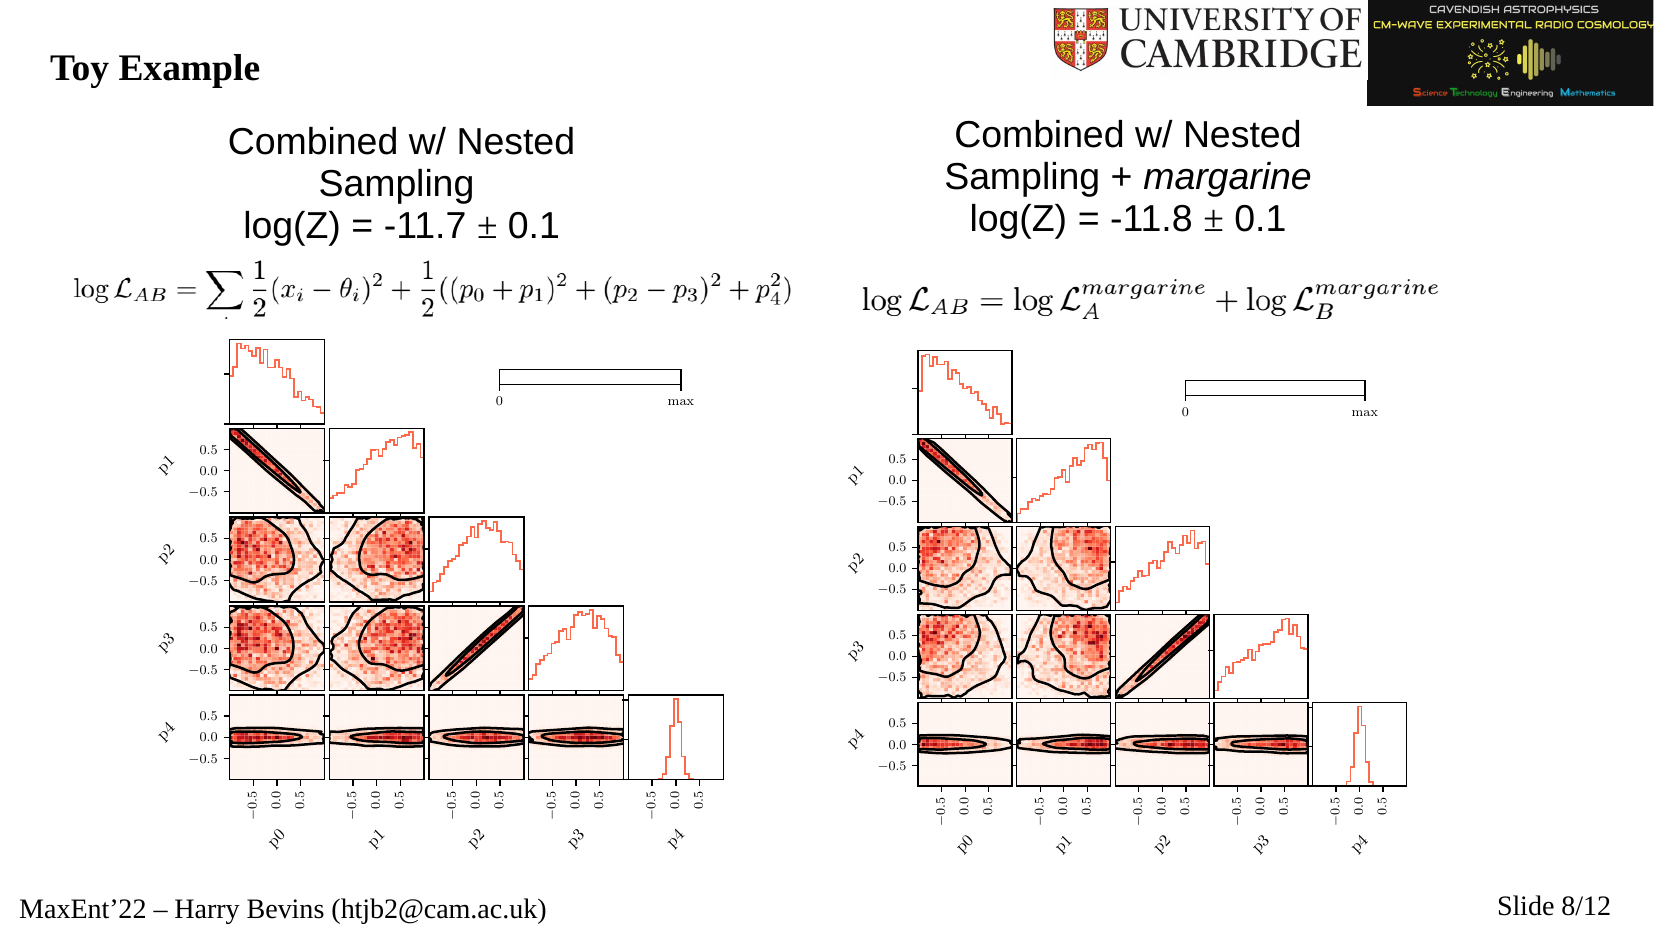

Toy Example
Combined w/ Nested Sampling + margarine log(Z) = -11.8 ± 0.1
Combined w/ Nested Sampling
log(Z) = -11.7 ± 0.1
Slide 8/12
MaxEnt’22 – Harry Bevins (htjb2@cam.ac.uk)